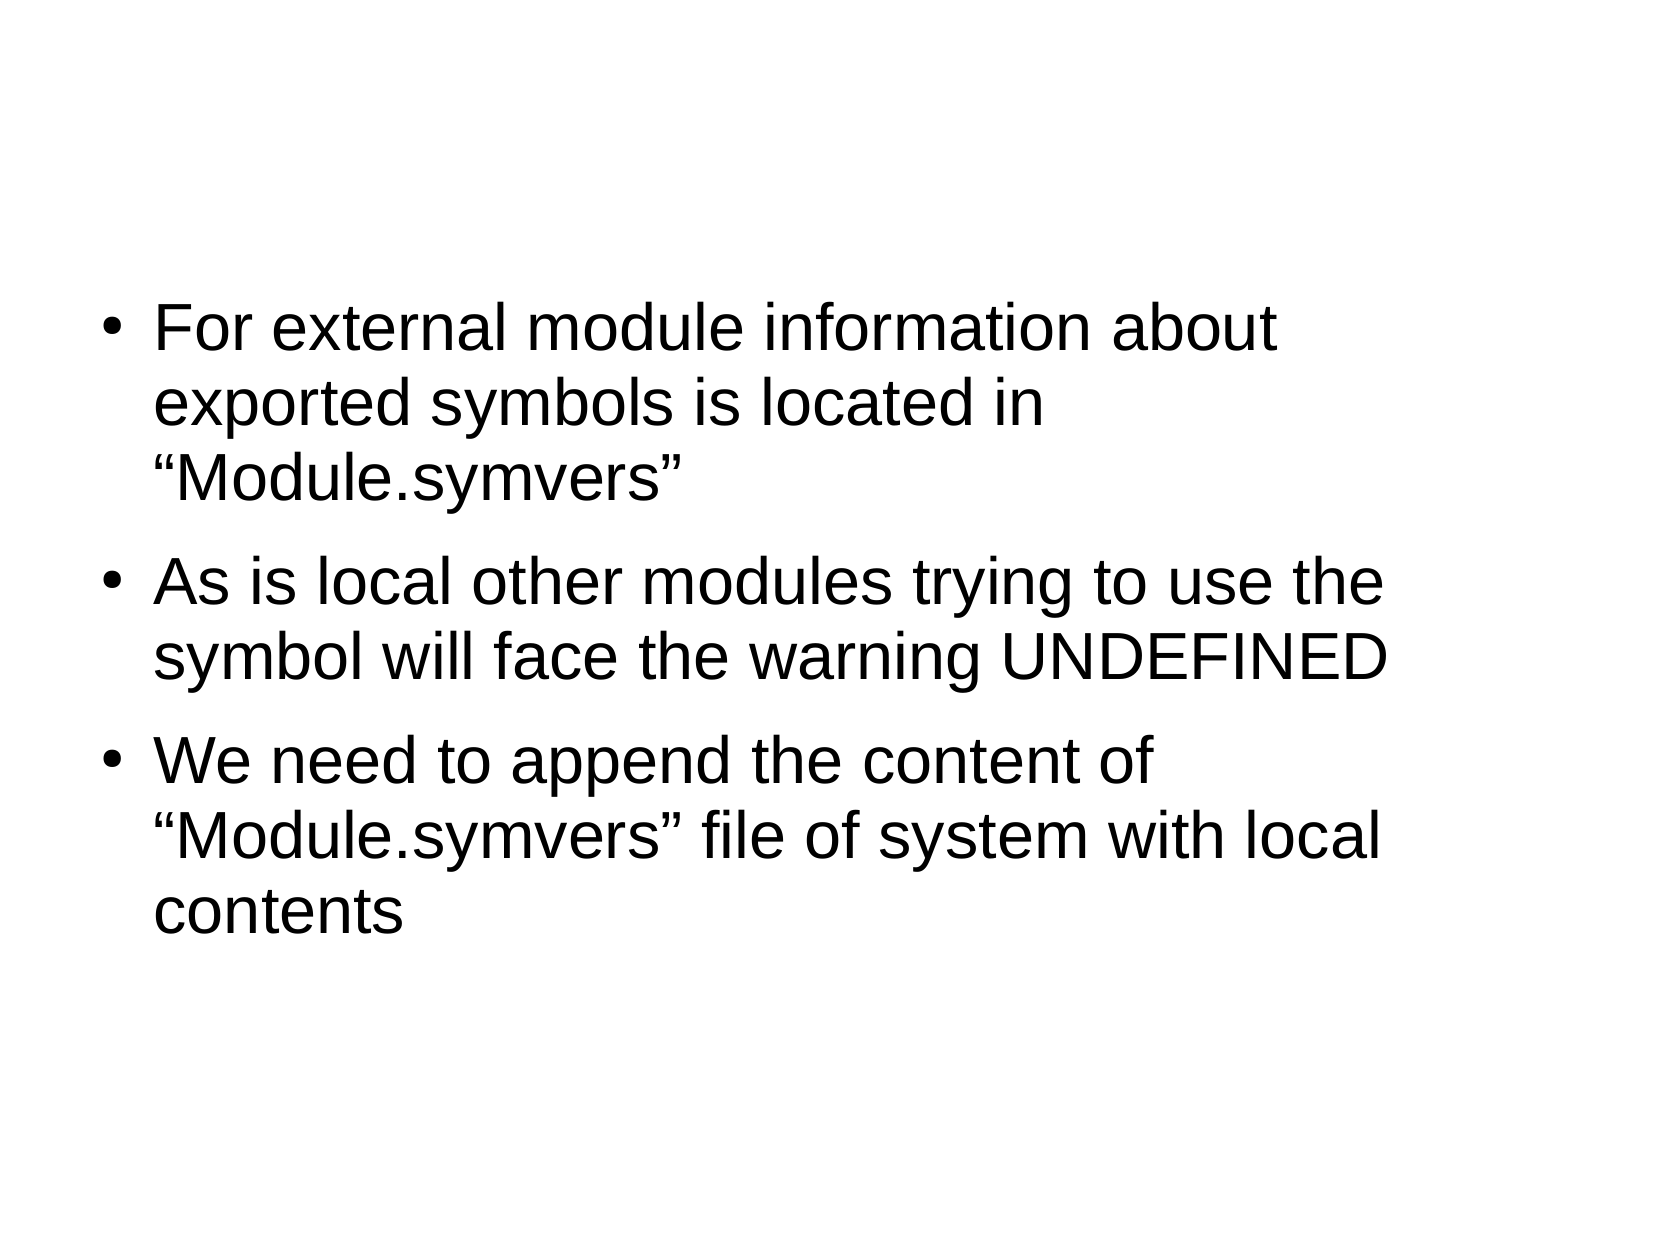

#
For external module information about exported symbols is located in “Module.symvers”
As is local other modules trying to use the symbol will face the warning UNDEFINED
We need to append the content of “Module.symvers” file of system with local contents